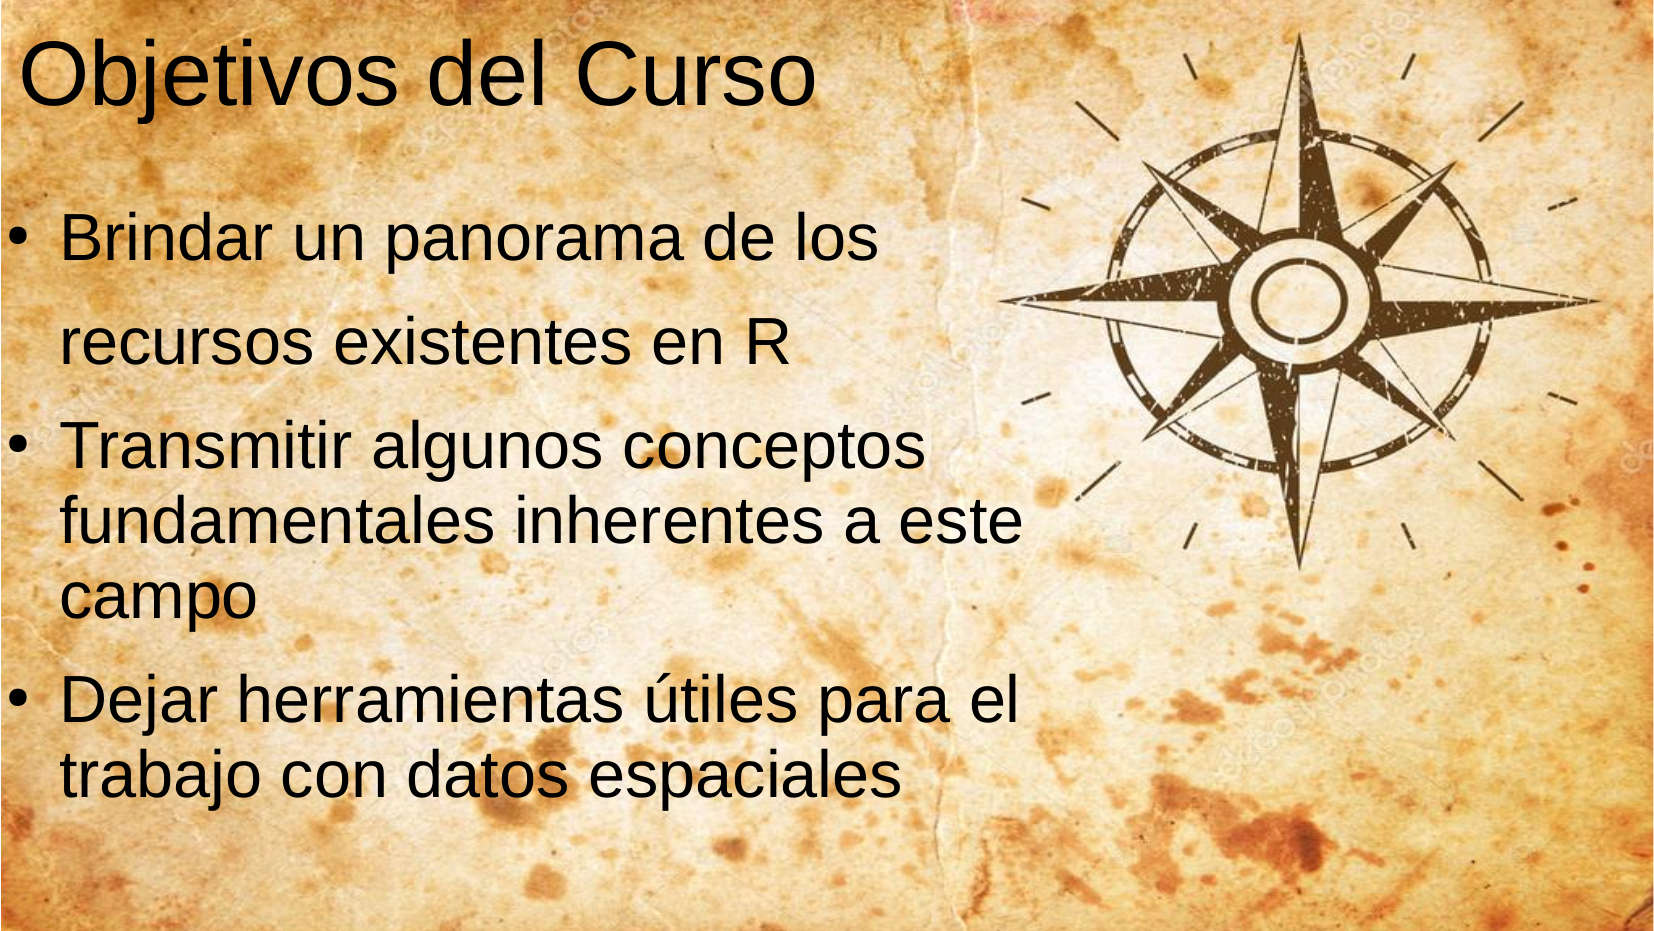

# Objetivos del Curso
Brindar un panorama de los
recursos existentes en R
Transmitir algunos conceptos fundamentales inherentes a este campo
Dejar herramientas útiles para el trabajo con datos espaciales